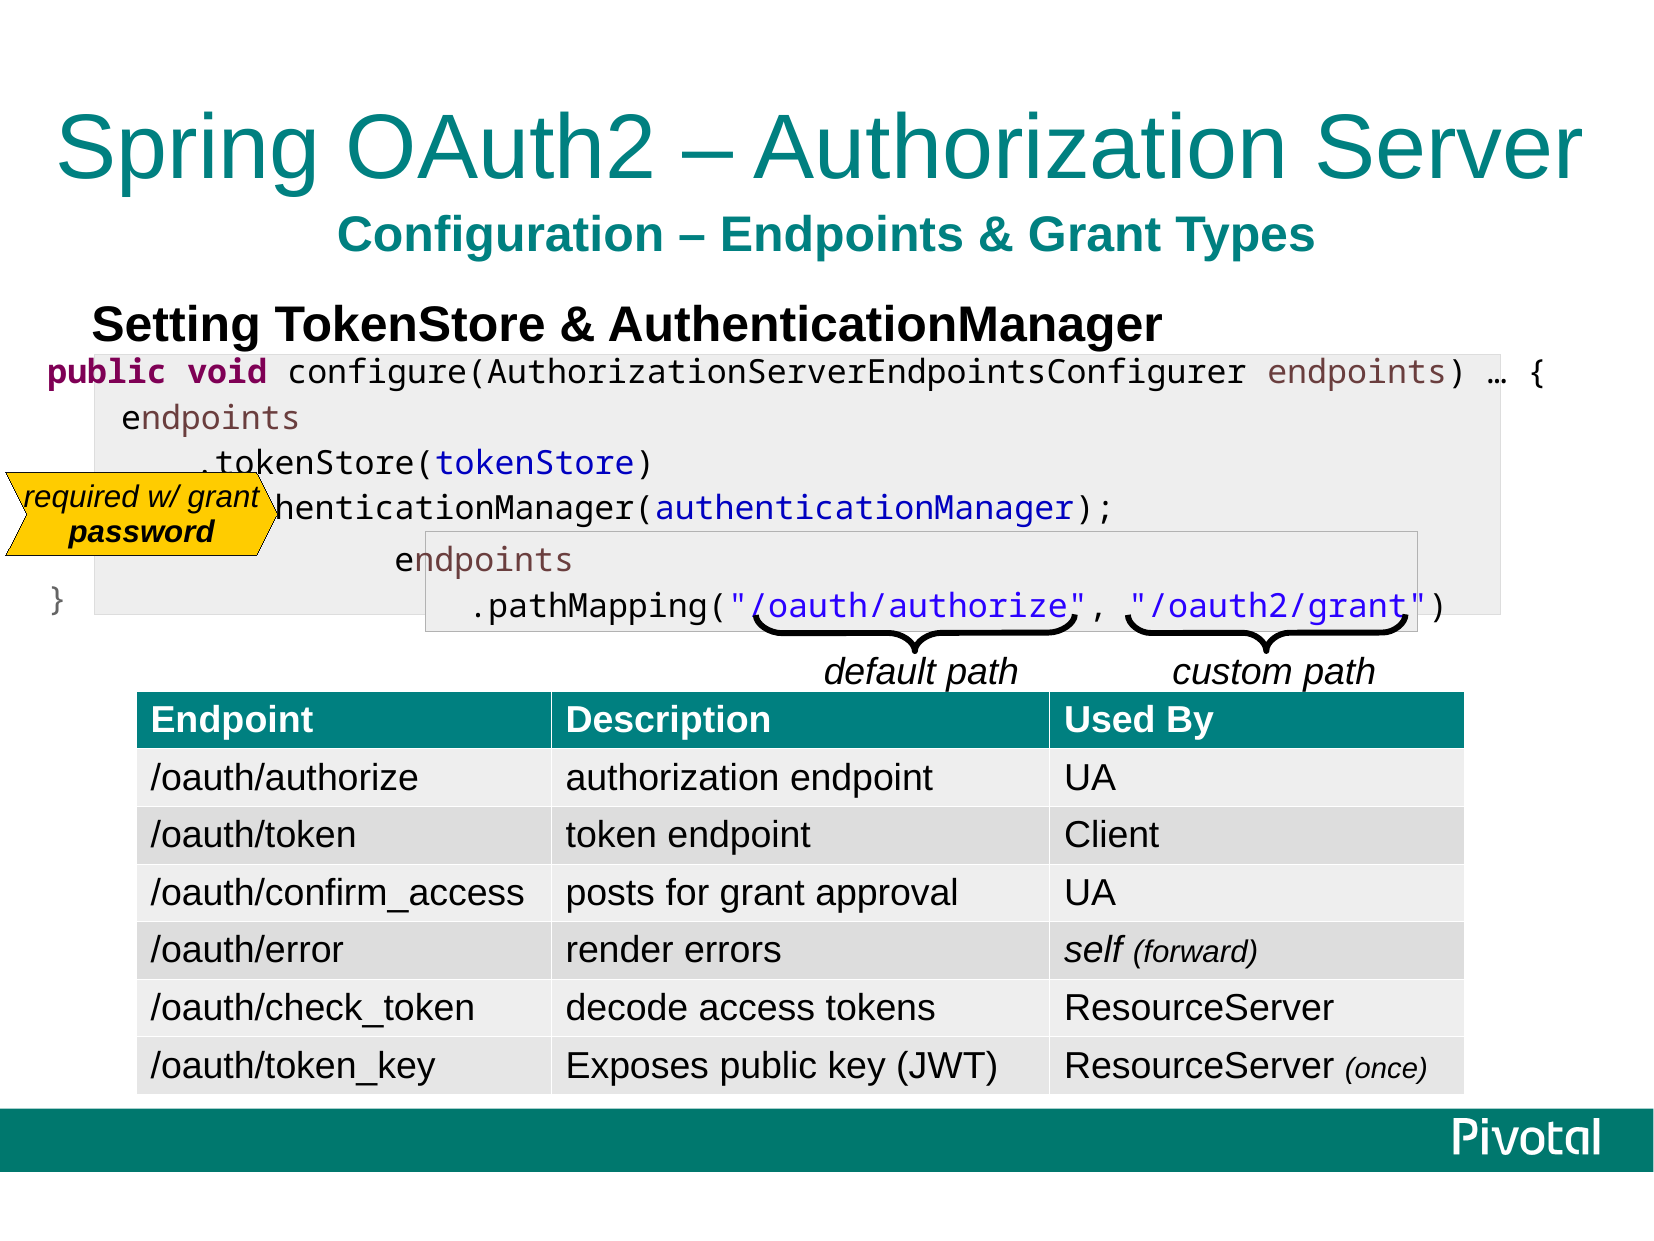

# Spring OAuth2 – Authorization Server
Configuration – Endpoints & Grant Types
Setting TokenStore & AuthenticationManager
public void configure(AuthorizationServerEndpointsConfigurer endpoints) … {
	endpoints
		.tokenStore(tokenStore)
		.authenticationManager(authenticationManager);
}
required w/ grant
password
endpoints
	.pathMapping("/oauth/authorize", "/oauth2/grant")
default path
custom path
| Endpoint | Description | Used By |
| --- | --- | --- |
| /oauth/authorize | authorization endpoint | UA |
| /oauth/token | token endpoint | Client |
| /oauth/confirm\_access | posts for grant approval | UA |
| /oauth/error | render errors | self (forward) |
| /oauth/check\_token | decode access tokens | ResourceServer |
| /oauth/token\_key | Exposes public key (JWT) | ResourceServer (once) |